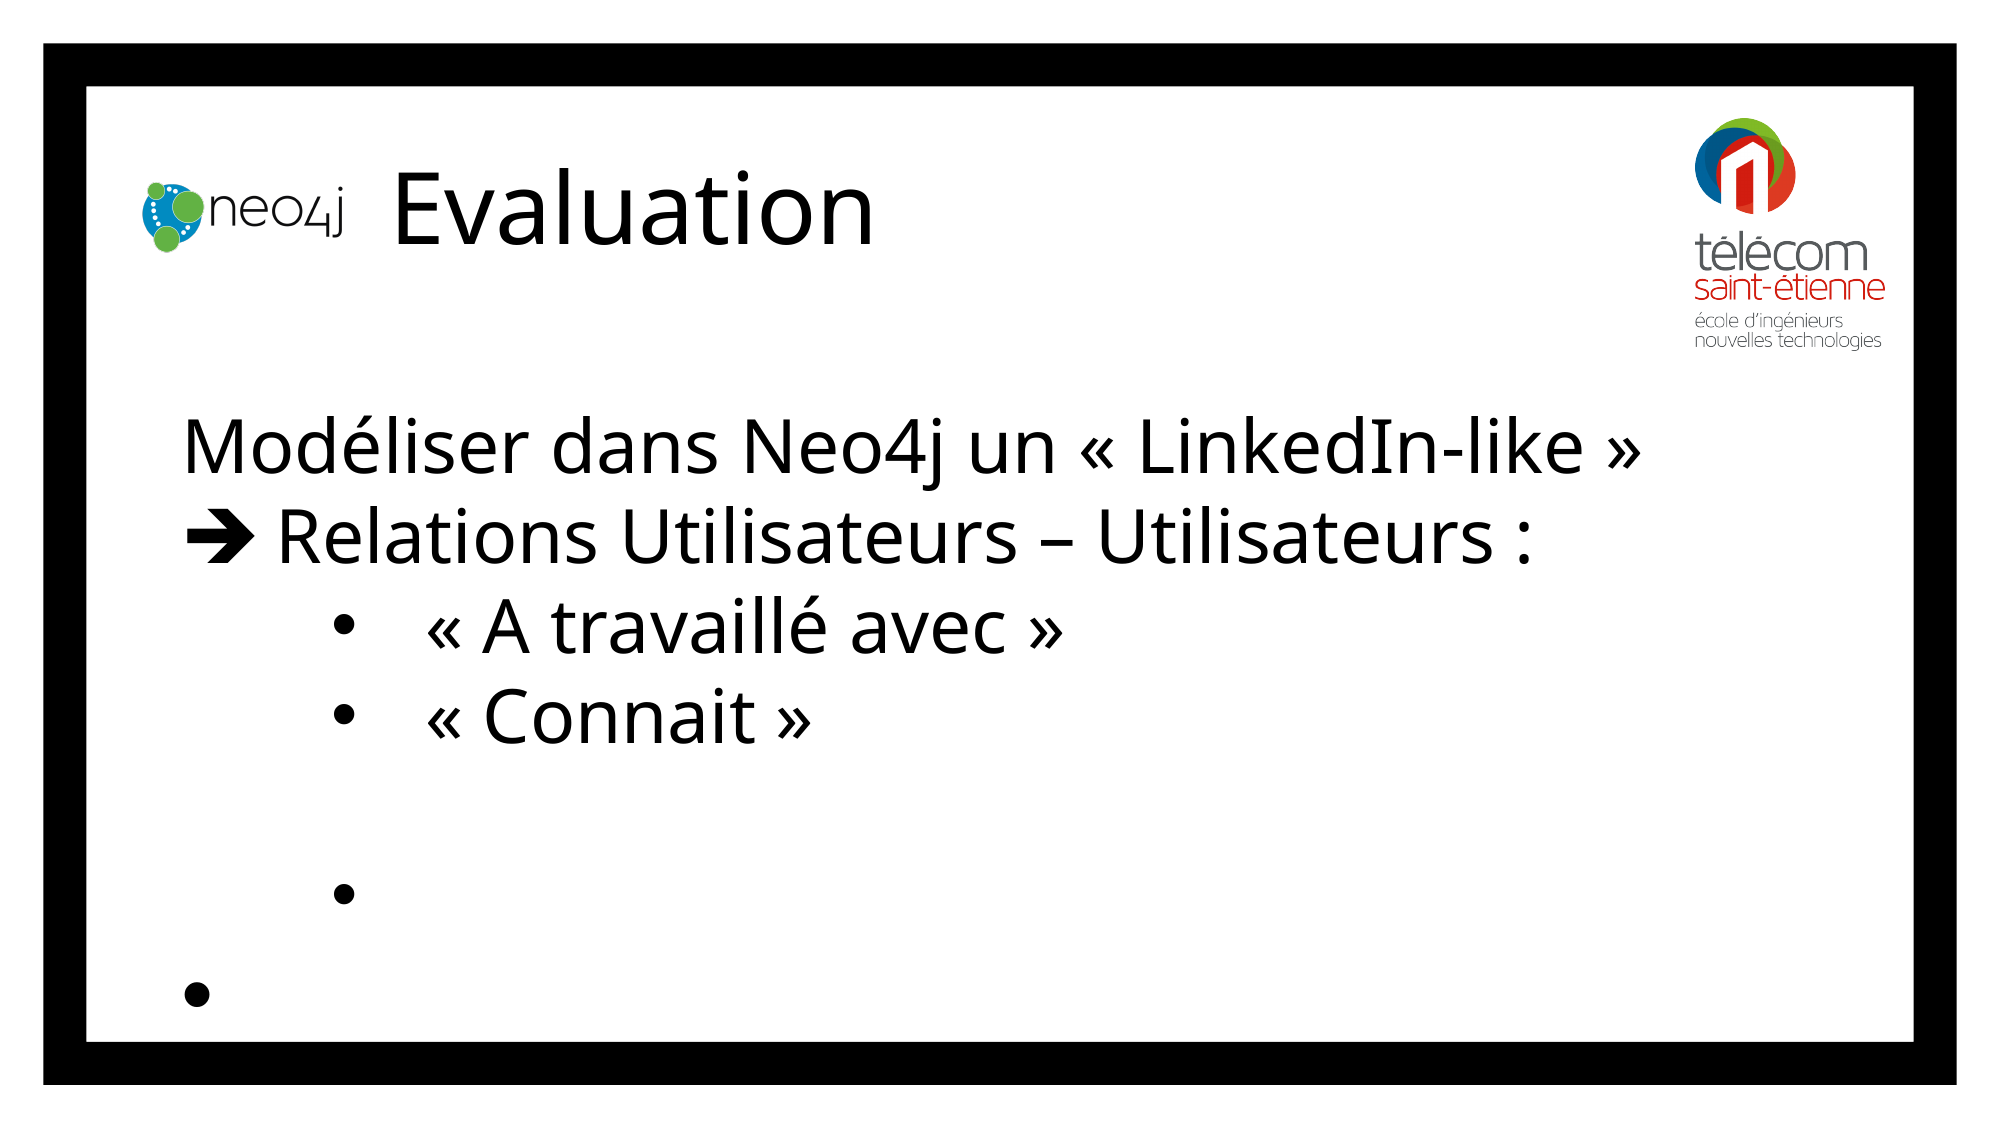

# Evaluation
Modéliser dans Neo4j un « LinkedIn-like »
 Relations Utilisateurs – Utilisateurs :
« A travaillé avec »
« Connait »